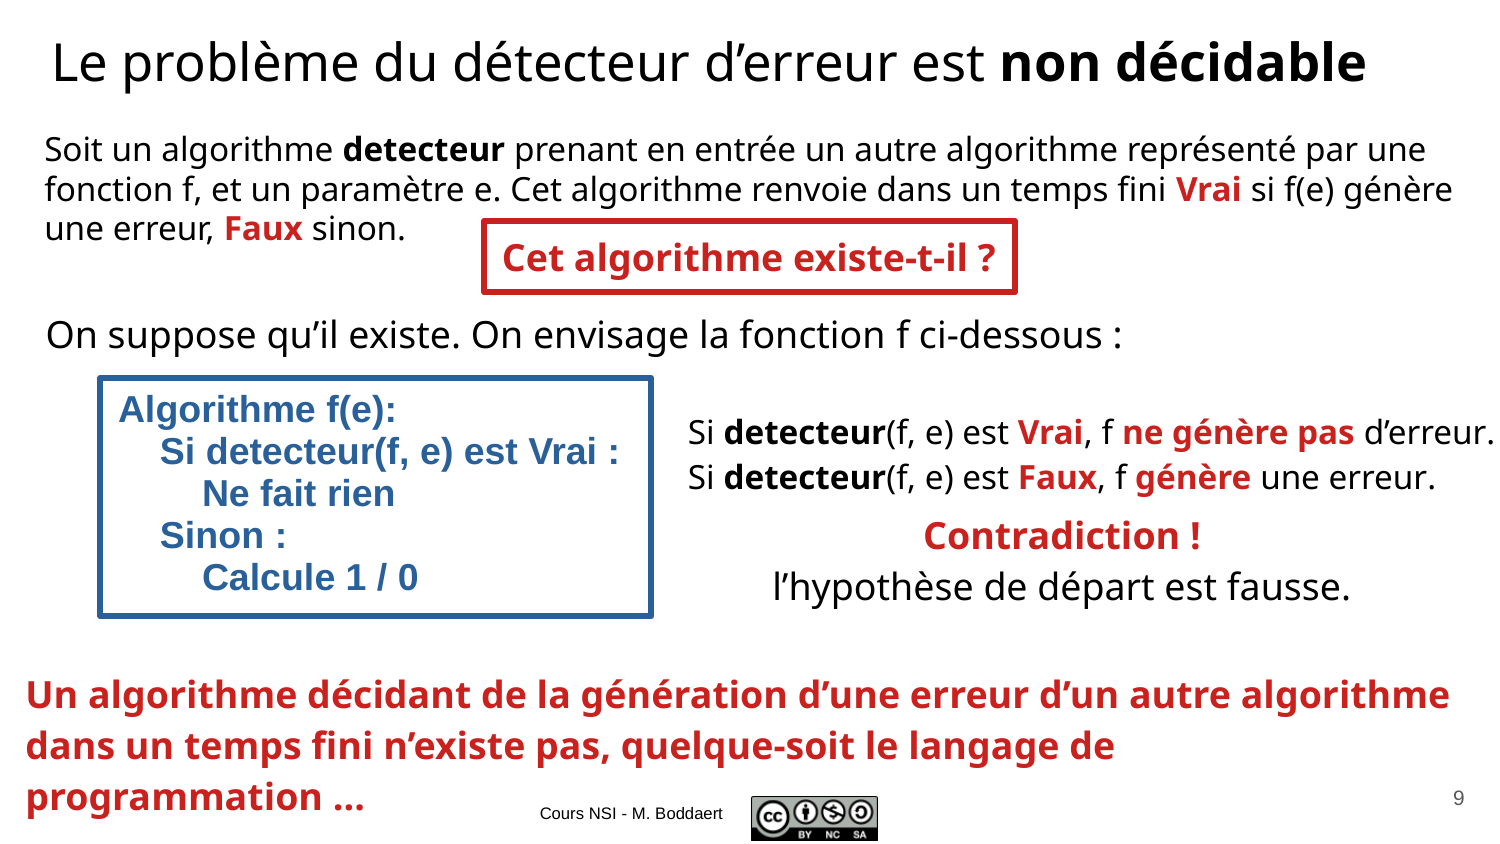

# Le problème du détecteur d’erreur est non décidable
Soit un algorithme detecteur prenant en entrée un autre algorithme représenté par une fonction f, et un paramètre e. Cet algorithme renvoie dans un temps fini Vrai si f(e) génère une erreur, Faux sinon.
Cet algorithme existe-t-il ?
On suppose qu’il existe. On envisage la fonction f ci-dessous :
Algorithme f(e):
 Si detecteur(f, e) est Vrai :
 Ne fait rien
 Sinon :
 Calcule 1 / 0
Si detecteur(f, e) est Vrai, f ne génère pas d’erreur.
Si detecteur(f, e) est Faux, f génère une erreur.
Contradiction !
l’hypothèse de départ est fausse.
Un algorithme décidant de la génération d’une erreur d’un autre algorithme dans un temps fini n’existe pas, quelque-soit le langage de programmation ...